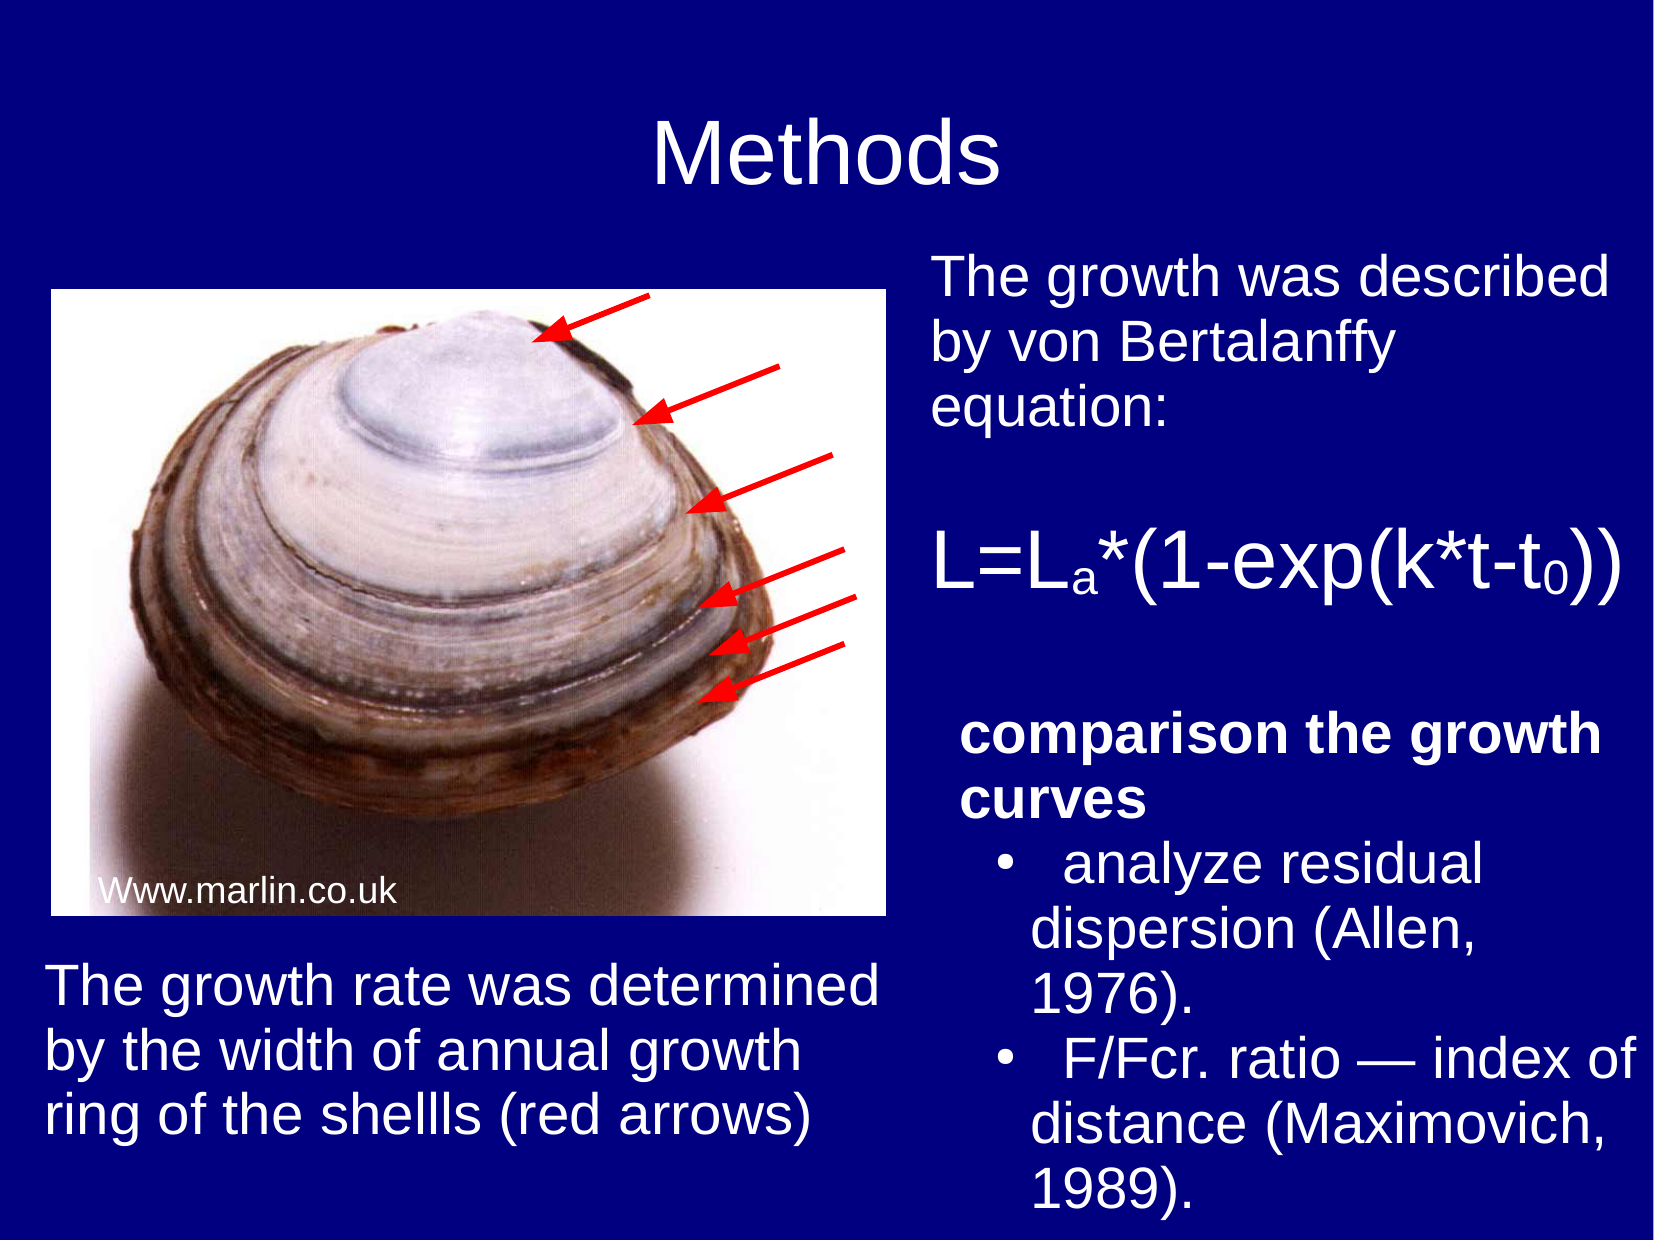

# Methods
The growth was described by von Bertalanffy equation:
L=La*(1-exp(k*t-t0))
comparison the growth curves
 analyze residual dispersion (Allen, 1976).
 F/Fcr. ratio — index of distance (Maximovich, 1989).
Www.marlin.co.uk
The growth rate was determined by the width of annual growth ring of the shellls (red arrows)